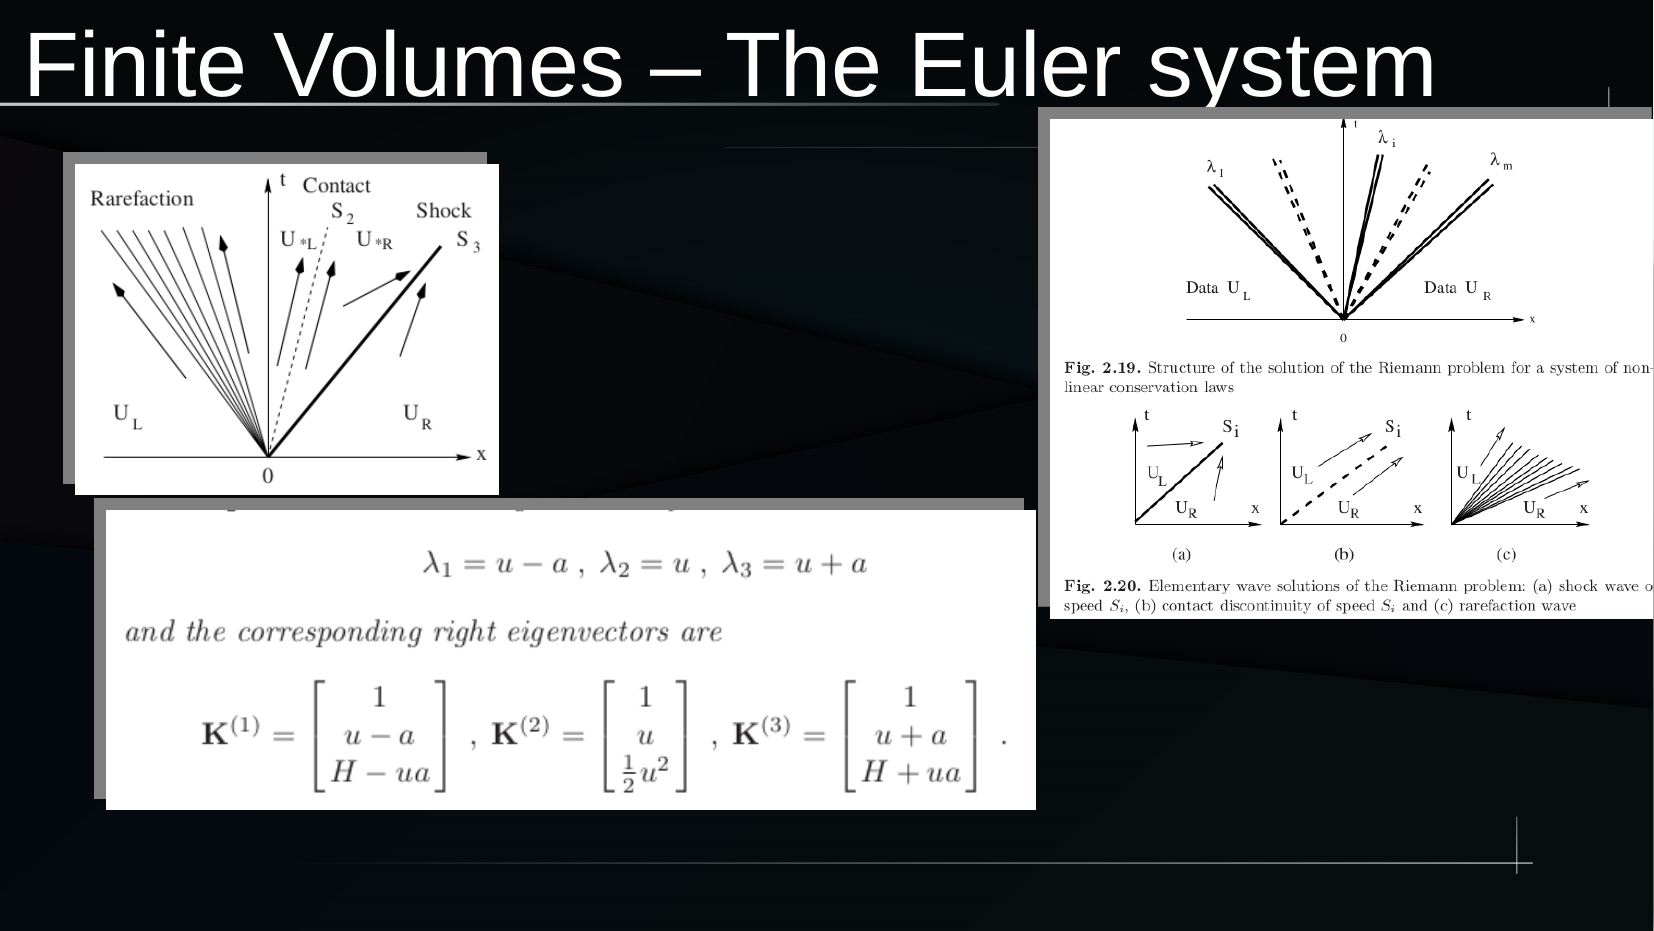

# Finite Volumes – The Euler system